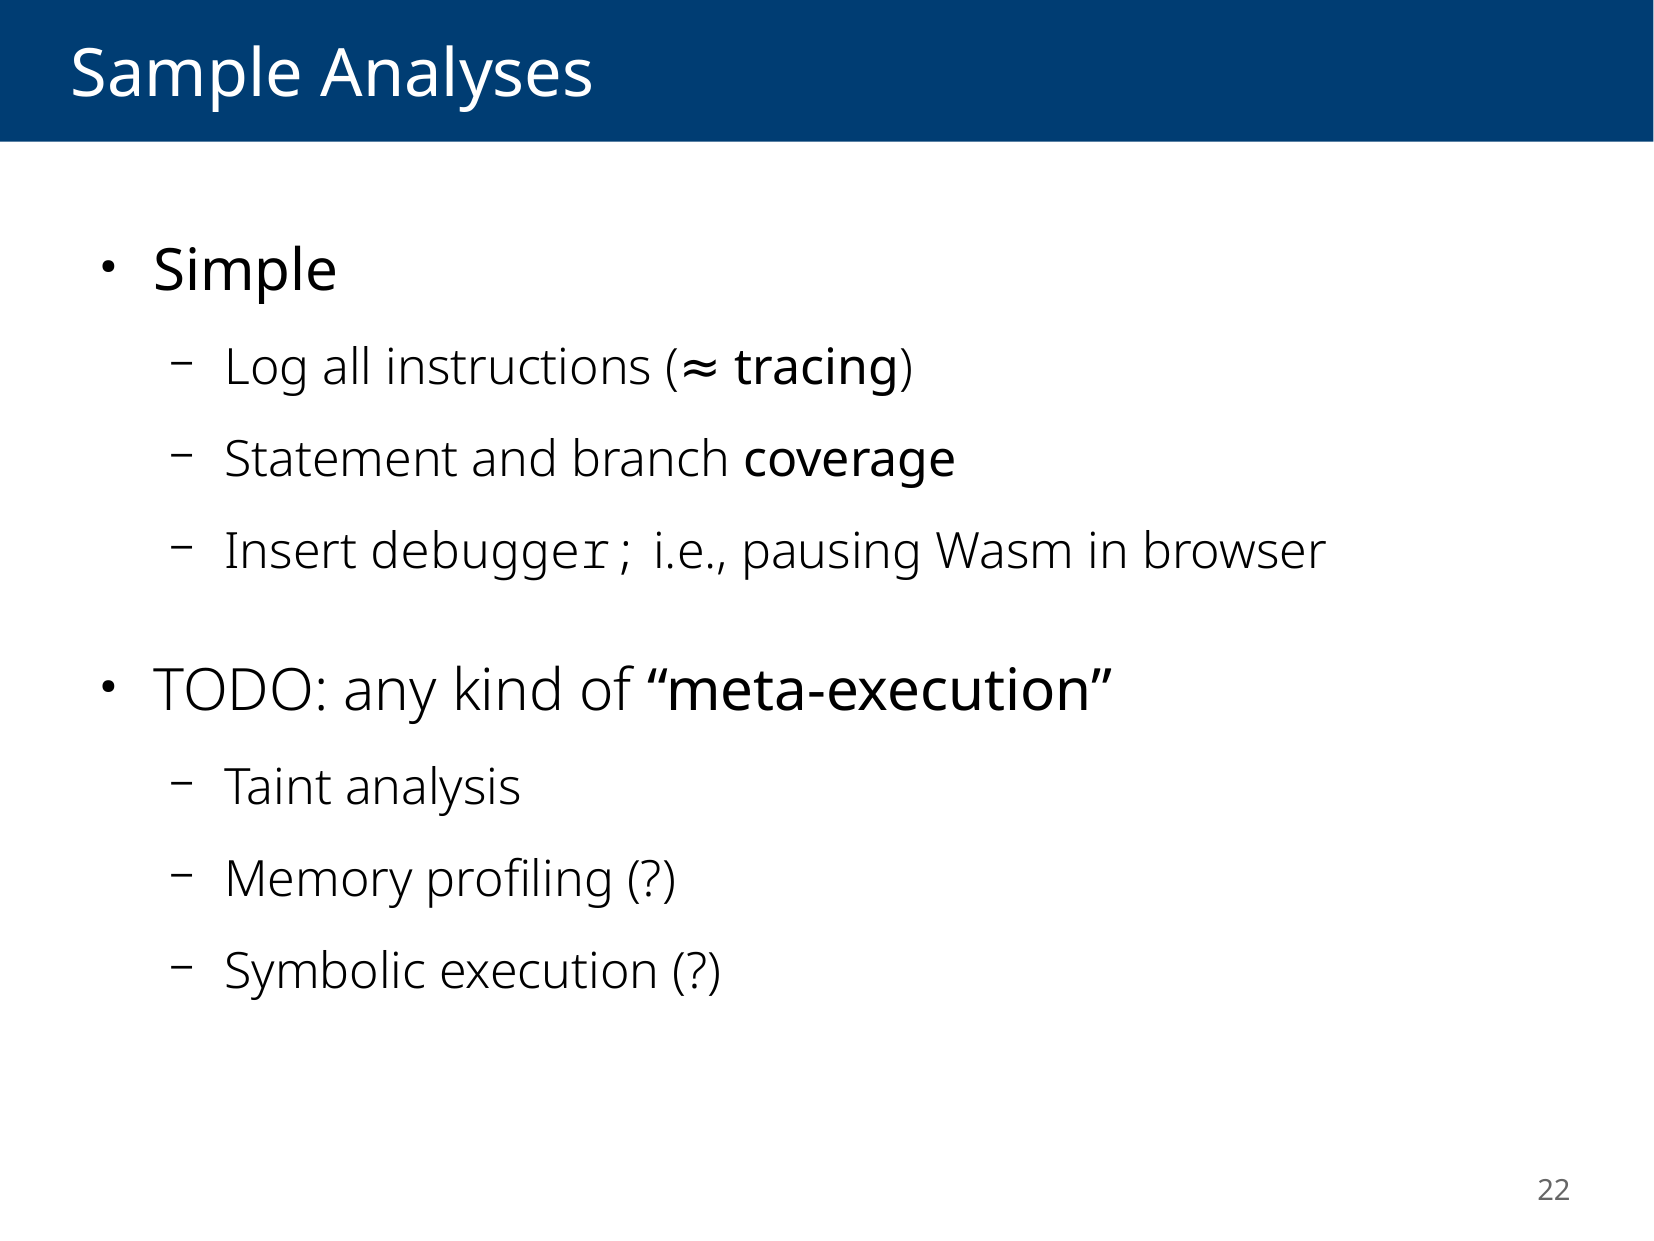

# Sample Analyses
Simple
Log all instructions (≈ tracing)
Statement and branch coverage
Insert debugger; i.e., pausing Wasm in browser
TODO: any kind of “meta-execution”
Taint analysis
Memory profiling (?)
Symbolic execution (?)
22